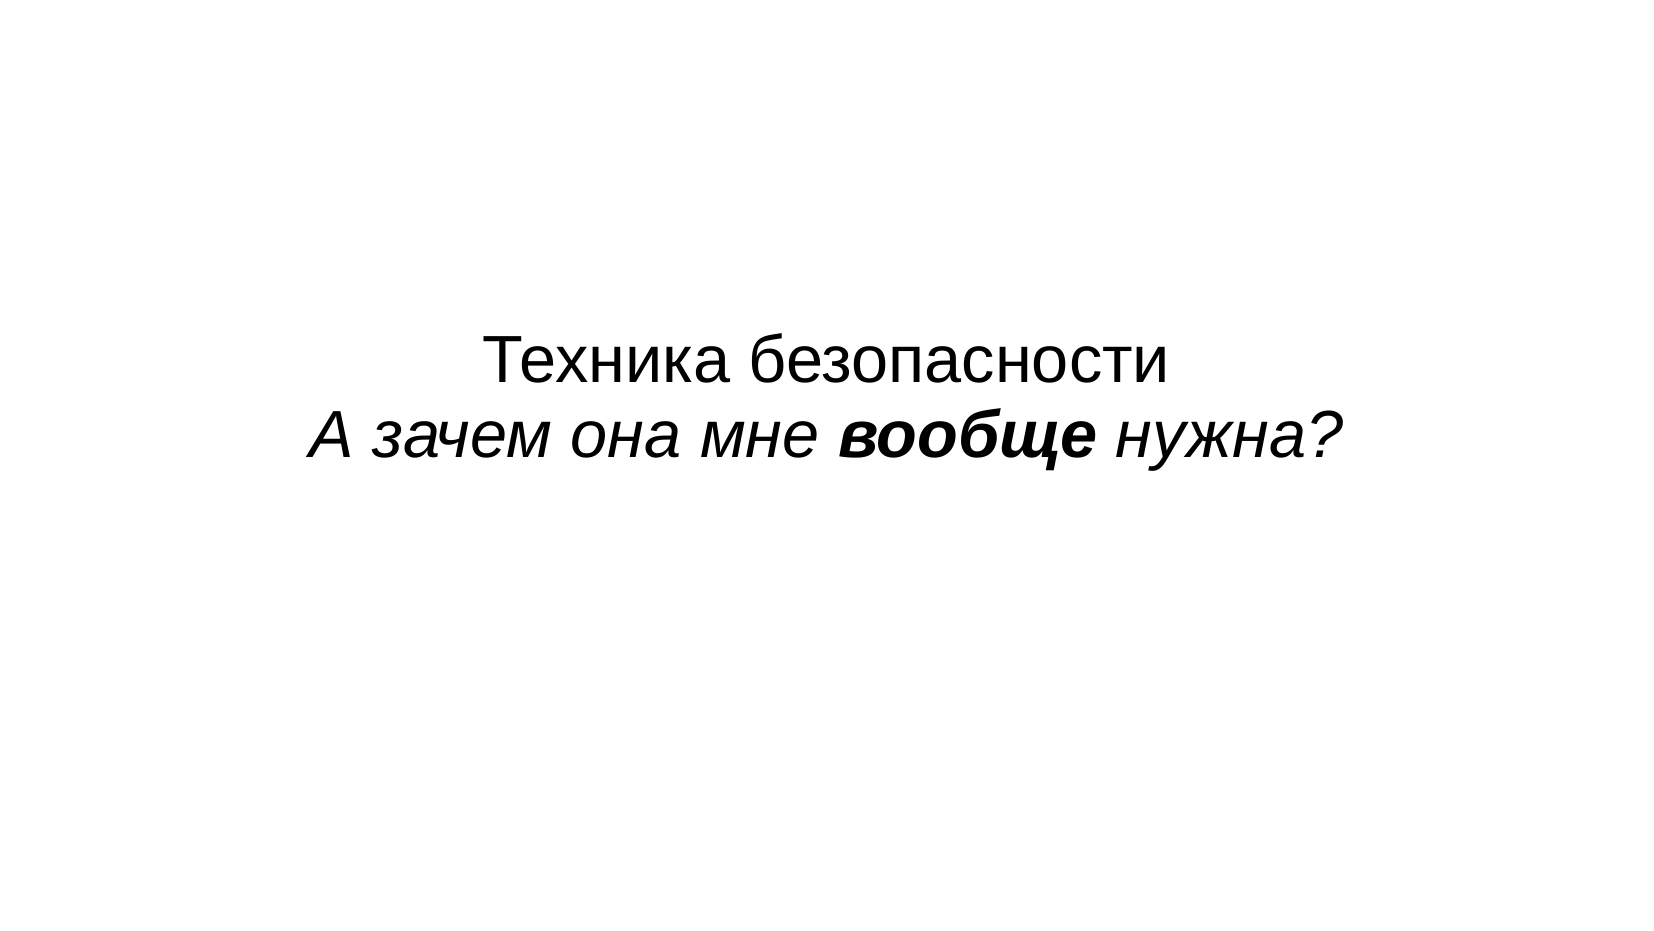

# Техника безопасности
А зачем она мне вообще нужна?